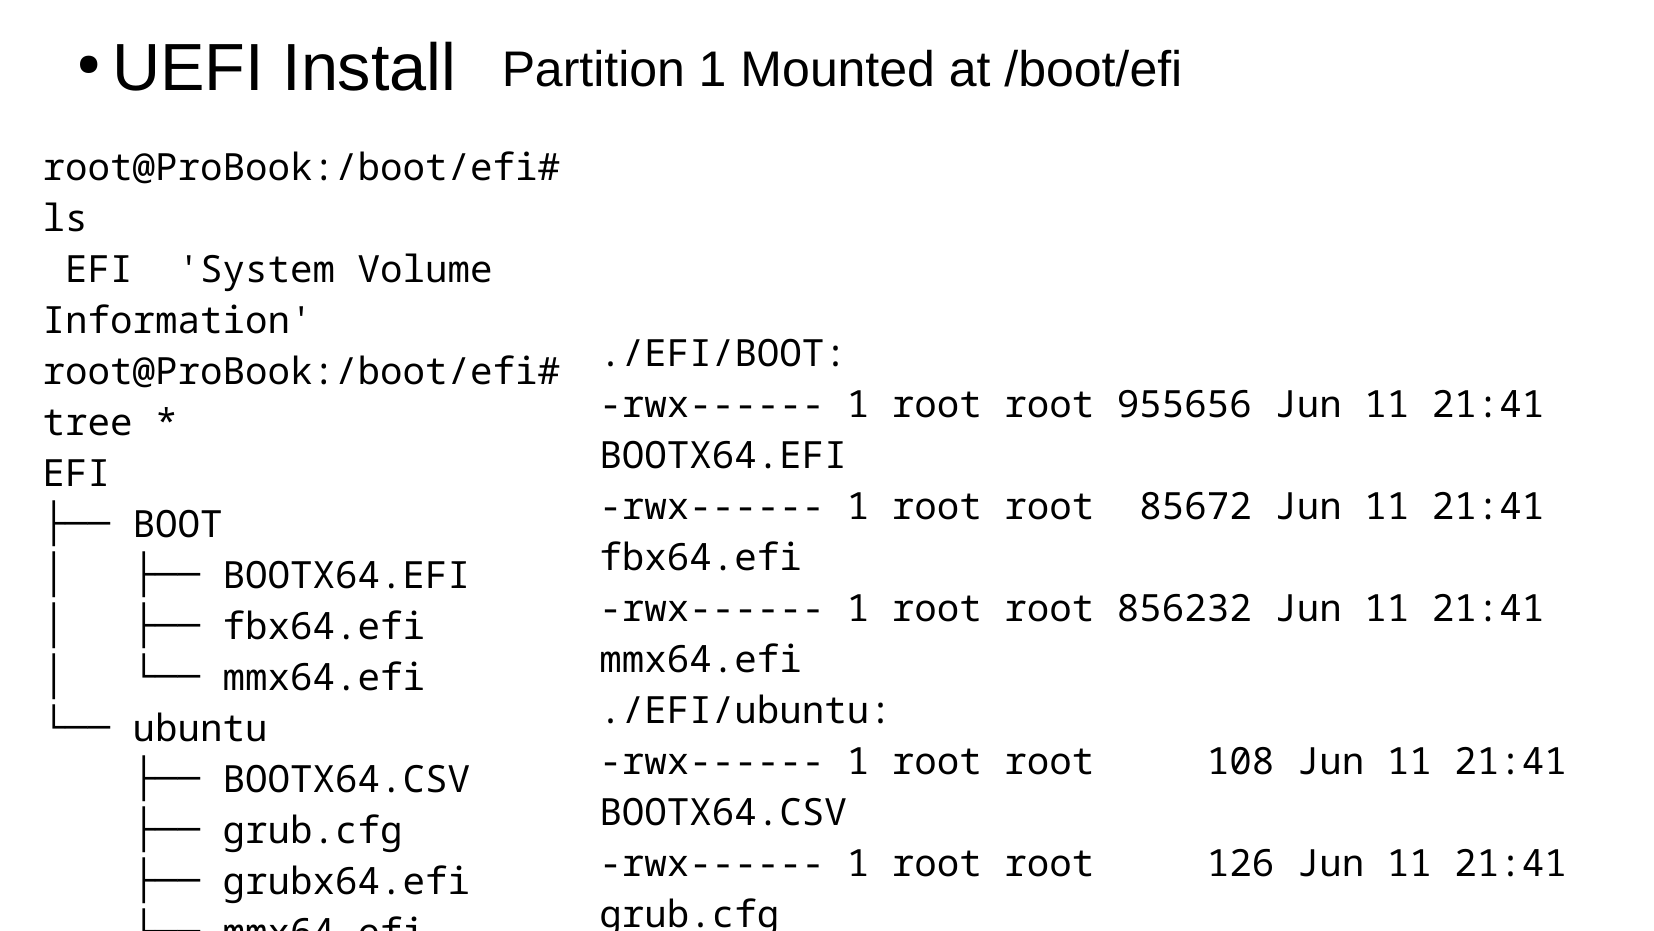

# UEFI Install
Partition 1 Mounted at /boot/efi
root@ProBook:/boot/efi# ls
 EFI 'System Volume Information'
root@ProBook:/boot/efi# tree *
EFI
├── BOOT
│   ├── BOOTX64.EFI
│   ├── fbx64.efi
│   └── mmx64.efi
└── ubuntu
 ├── BOOTX64.CSV
 ├── grub.cfg
 ├── grubx64.efi
 ├── mmx64.efi
 └── shimx64.efi
System Volume Information
./EFI/BOOT:
-rwx------ 1 root root 955656 Jun 11 21:41 BOOTX64.EFI
-rwx------ 1 root root 85672 Jun 11 21:41 fbx64.efi
-rwx------ 1 root root 856232 Jun 11 21:41 mmx64.efi
./EFI/ubuntu:
-rwx------ 1 root root 108 Jun 11 21:41 BOOTX64.CSV
-rwx------ 1 root root 126 Jun 11 21:41 grub.cfg
-rwx------ 1 root root 1742728 Jun 11 21:41 grubx64.efi
-rwx------ 1 root root 856232 Jun 11 21:41 mmx64.efi
-rwx------ 1 root root 955656 Jun 11 21:41 shimx64.efi